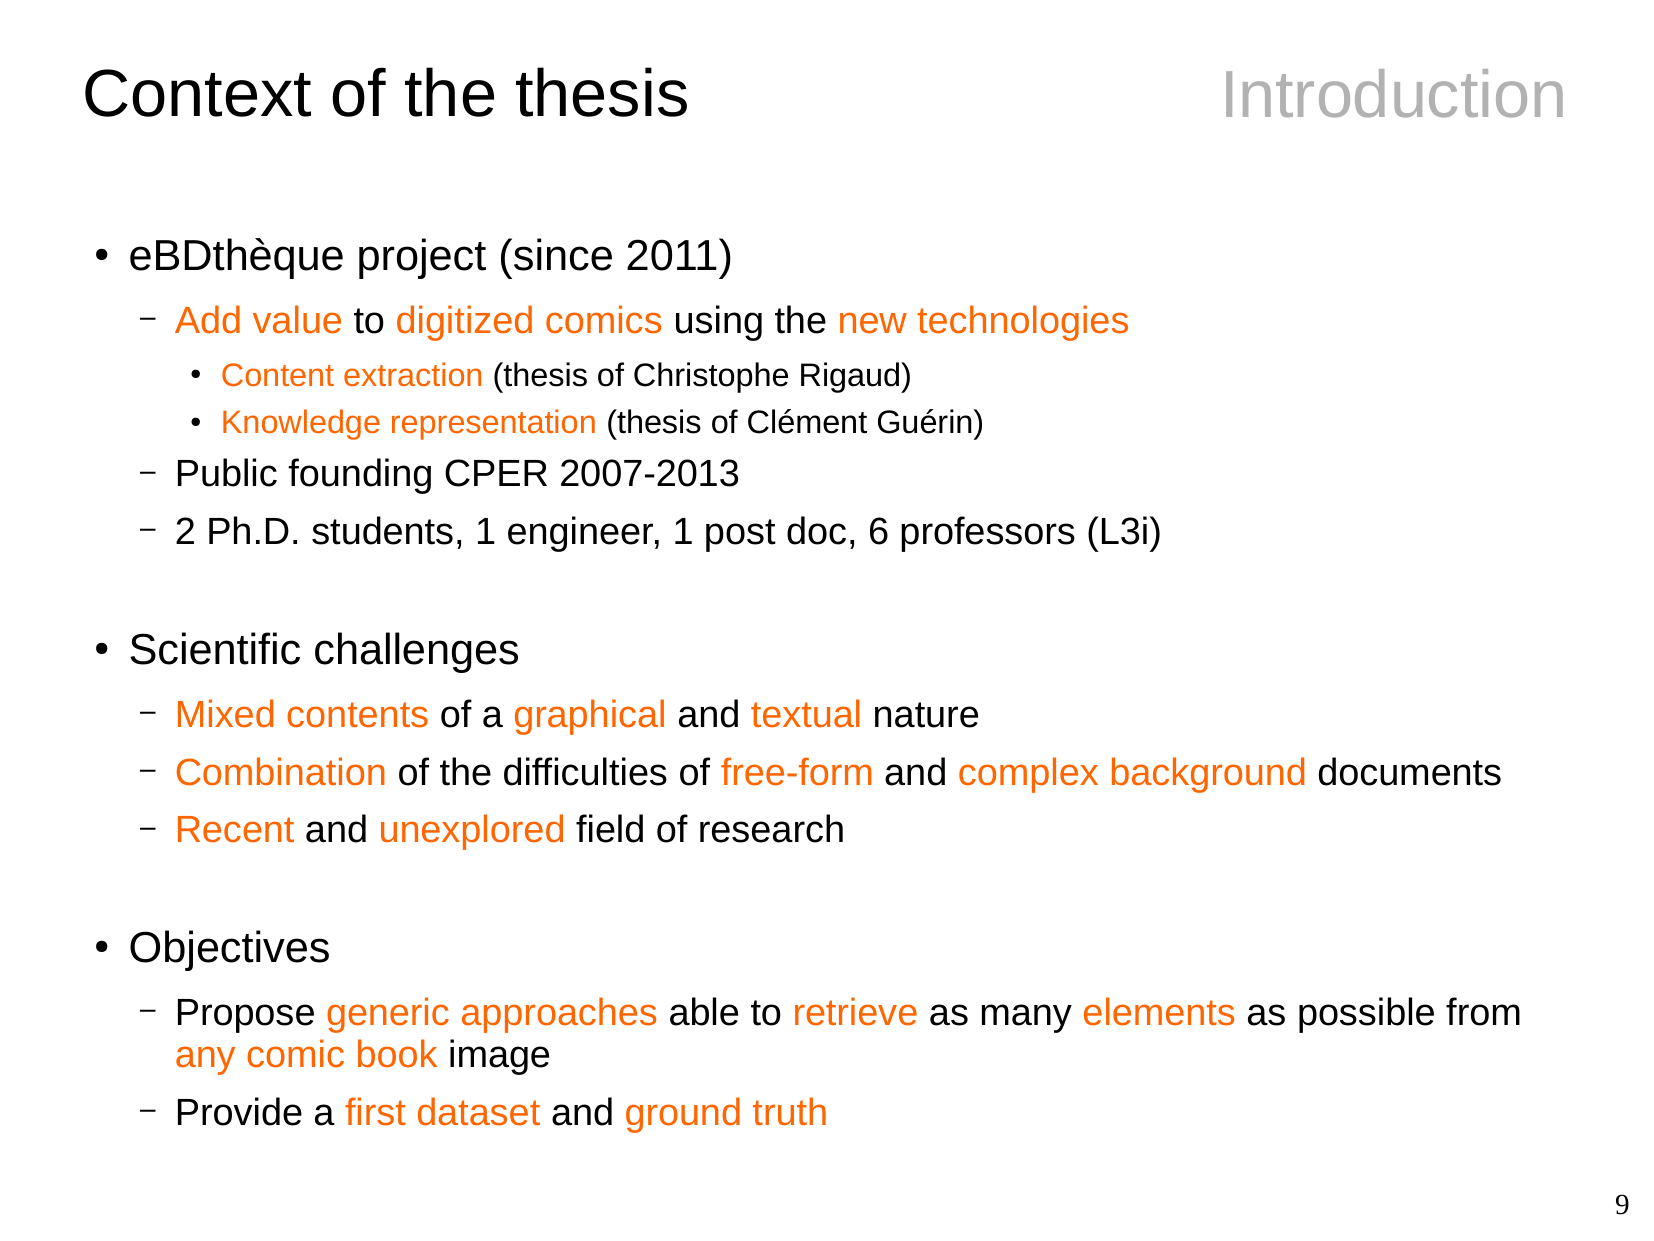

# Context of the thesis
eBDthèque project (since 2011)
Add value to digitized comics using the new technologies
Content extraction (thesis of Christophe Rigaud)
Knowledge representation (thesis of Clément Guérin)
Public founding CPER 2007-2013
2 Ph.D. students, 1 engineer, 1 post doc, 6 professors (L3i)
Scientific challenges
Mixed contents of a graphical and textual nature
Combination of the difficulties of free-form and complex background documents
Recent and unexplored field of research
Objectives
Propose generic approaches able to retrieve as many elements as possible from any comic book image
Provide a first dataset and ground truth
9
eBDthèque project (since 2011)
Add value to paper-based comics using the new technologies
Public founding: CPER 2007-2013 (State-Region Project Contract)
Applications
Browse digitalized heritage
New reading experiences
Speed up translation